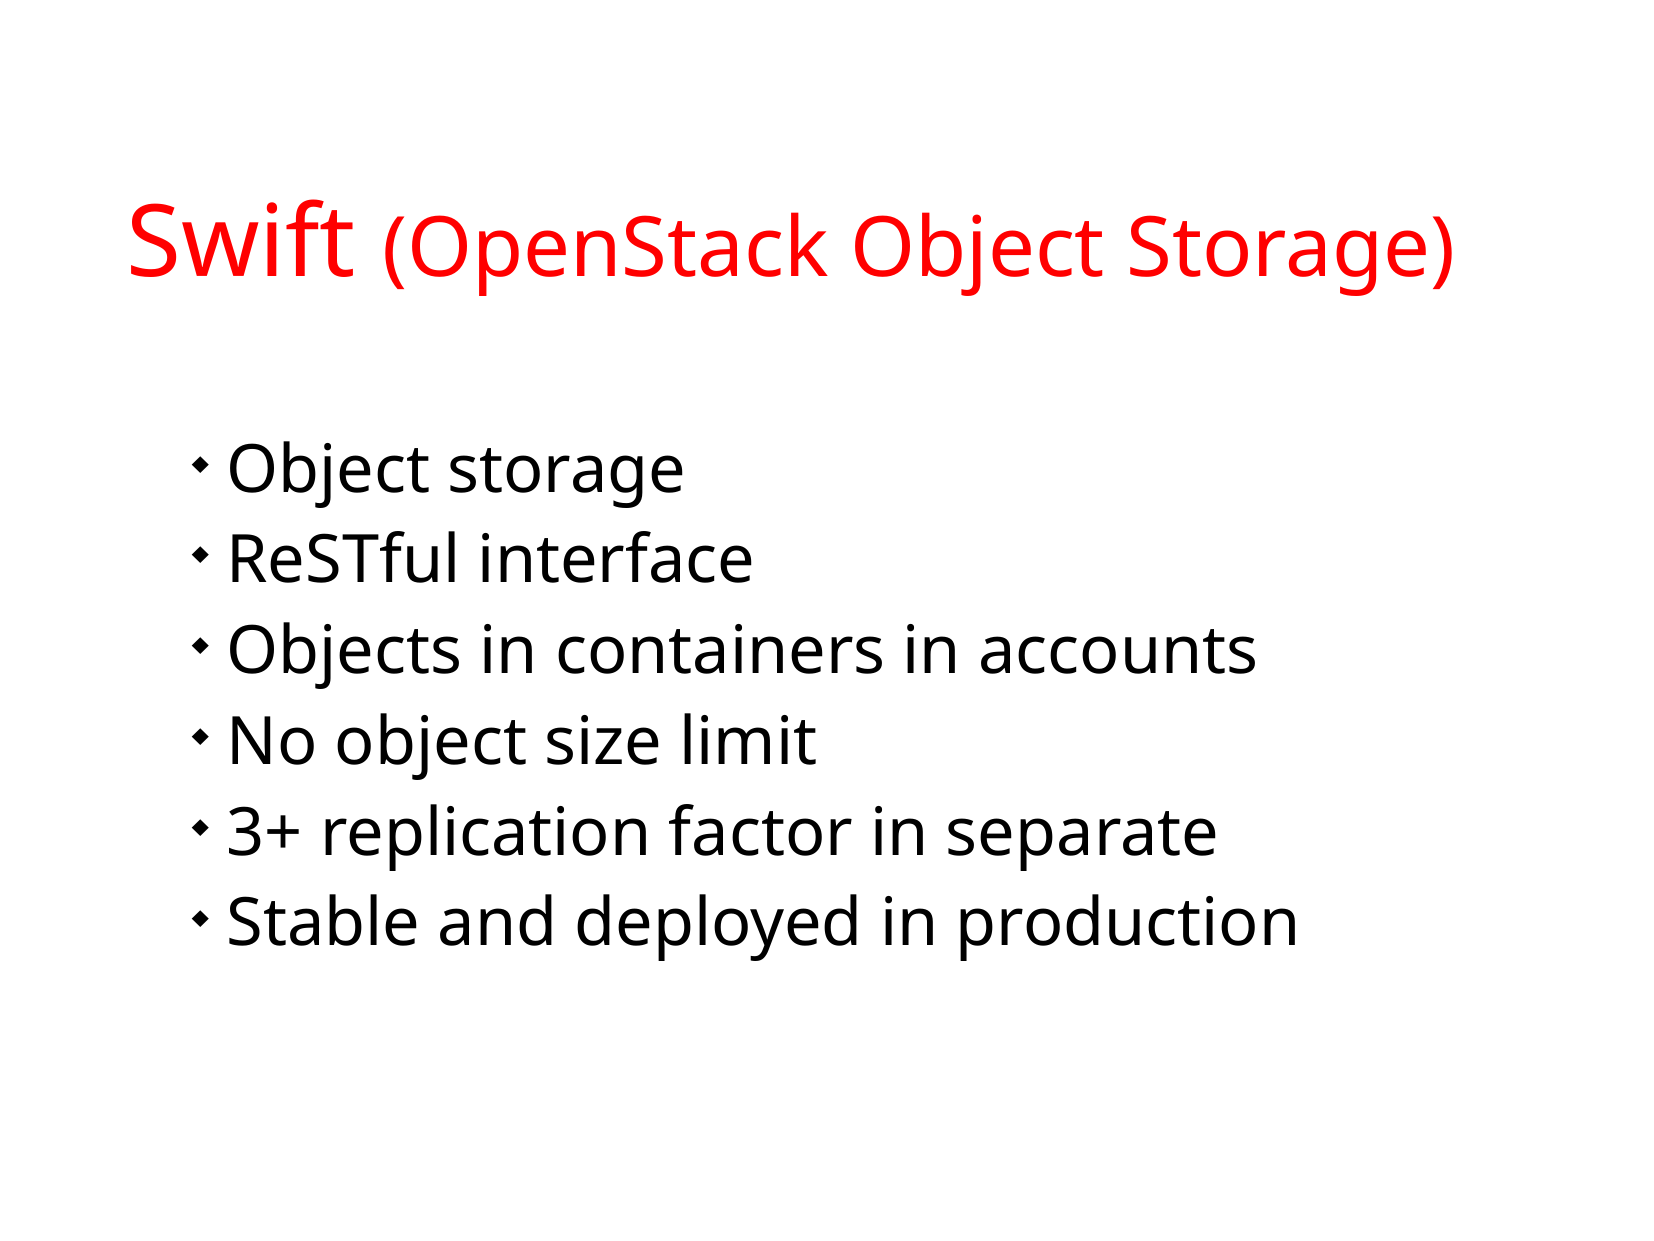

# Swift (OpenStack Object Storage)
 Object storage
 ReSTful interface
 Objects in containers in accounts
 No object size limit
 3+ replication factor in separate
 Stable and deployed in production